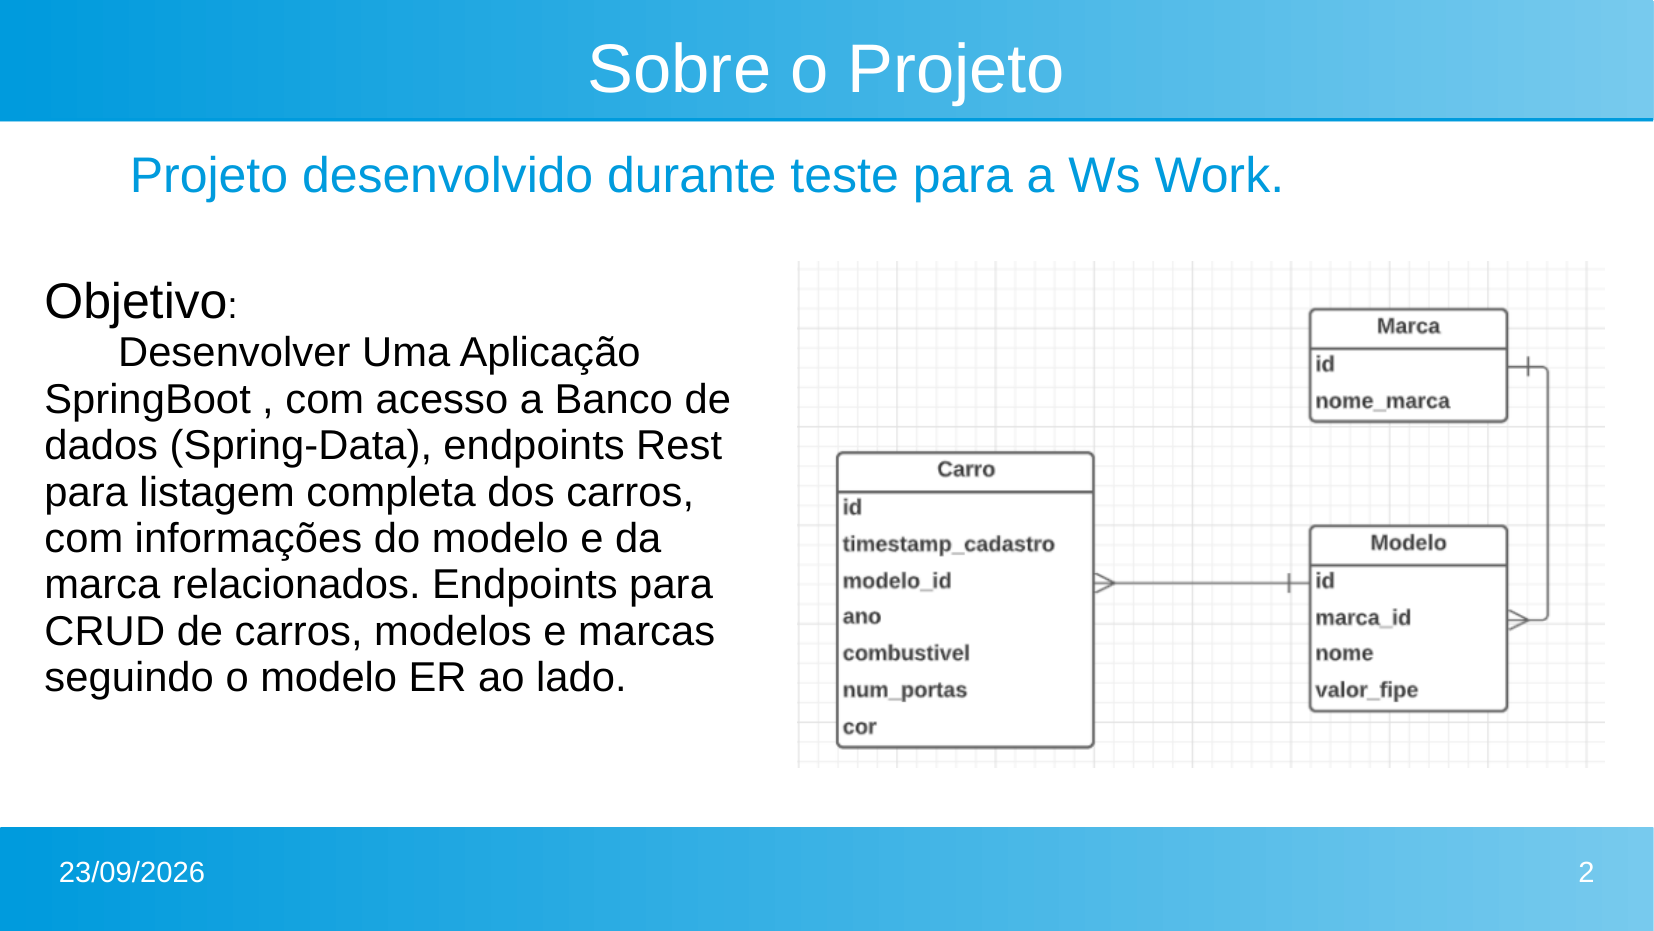

# Sobre o Projeto
Projeto desenvolvido durante teste para a Ws Work.
Objetivo:
	Desenvolver Uma Aplicação SpringBoot , com acesso a Banco de dados (Spring-Data), endpoints Rest para listagem completa dos carros, com informações do modelo e da marca relacionados. Endpoints para CRUD de carros, modelos e marcas seguindo o modelo ER ao lado.
2